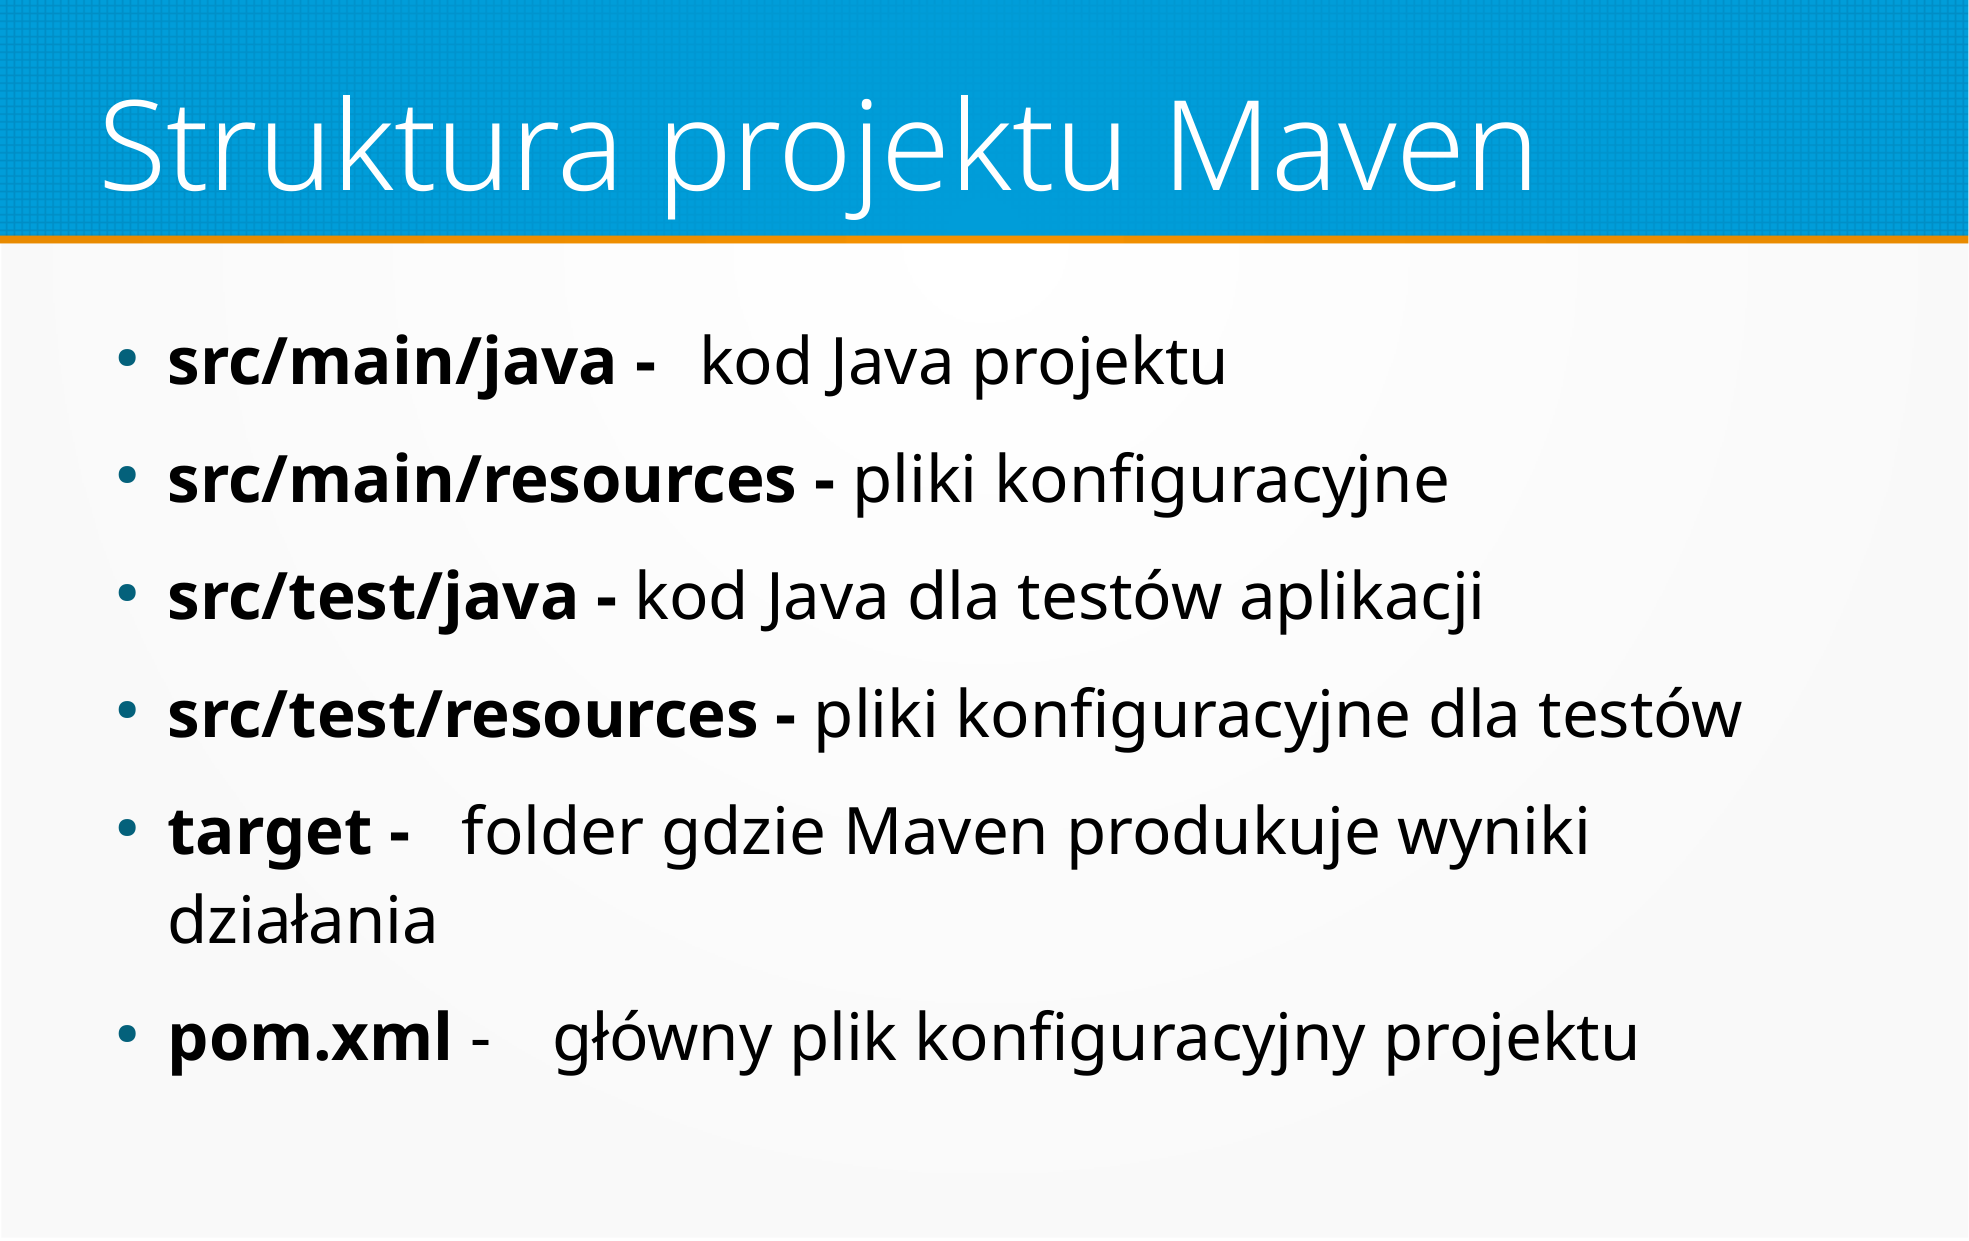

# Struktura projektu Maven
src/main/java -	 kod Java projektu
src/main/resources - pliki konfiguracyjne
src/test/java - kod Java dla testów aplikacji
src/test/resources - pliki konfiguracyjne dla testów
target -	folder gdzie Maven produkuje wyniki działania
pom.xml -	 główny plik konfiguracyjny projektu